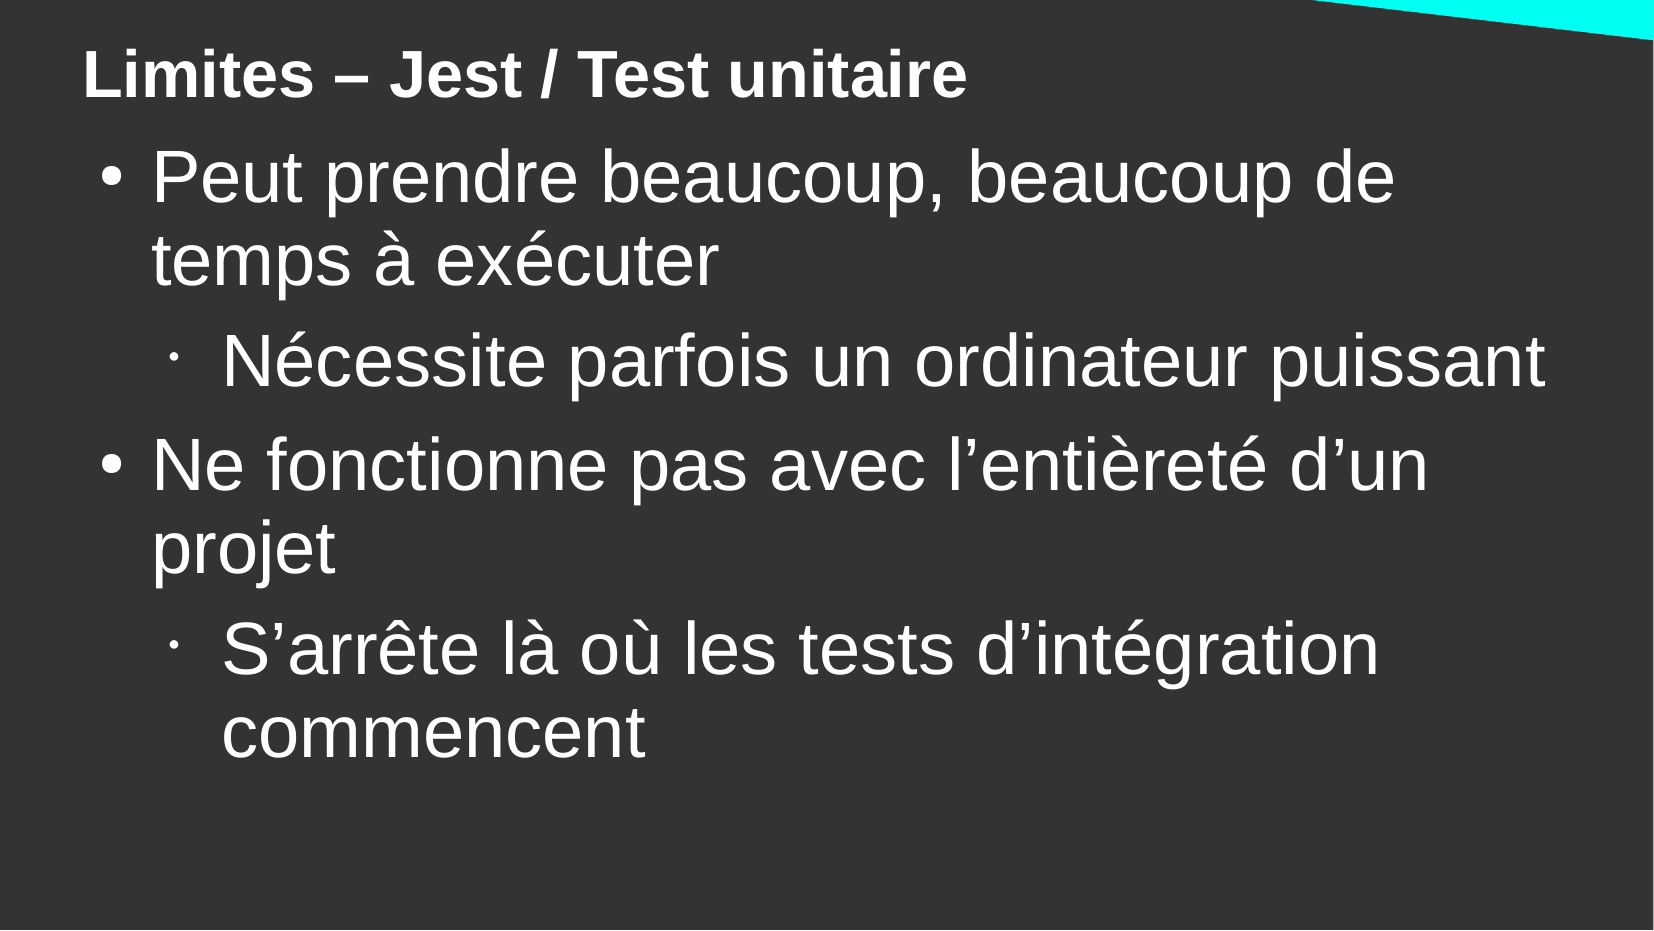

# Limites – Jest / Test unitaire
Peut prendre beaucoup, beaucoup de temps à exécuter
Nécessite parfois un ordinateur puissant
Ne fonctionne pas avec l’entièreté d’un projet
S’arrête là où les tests d’intégration commencent